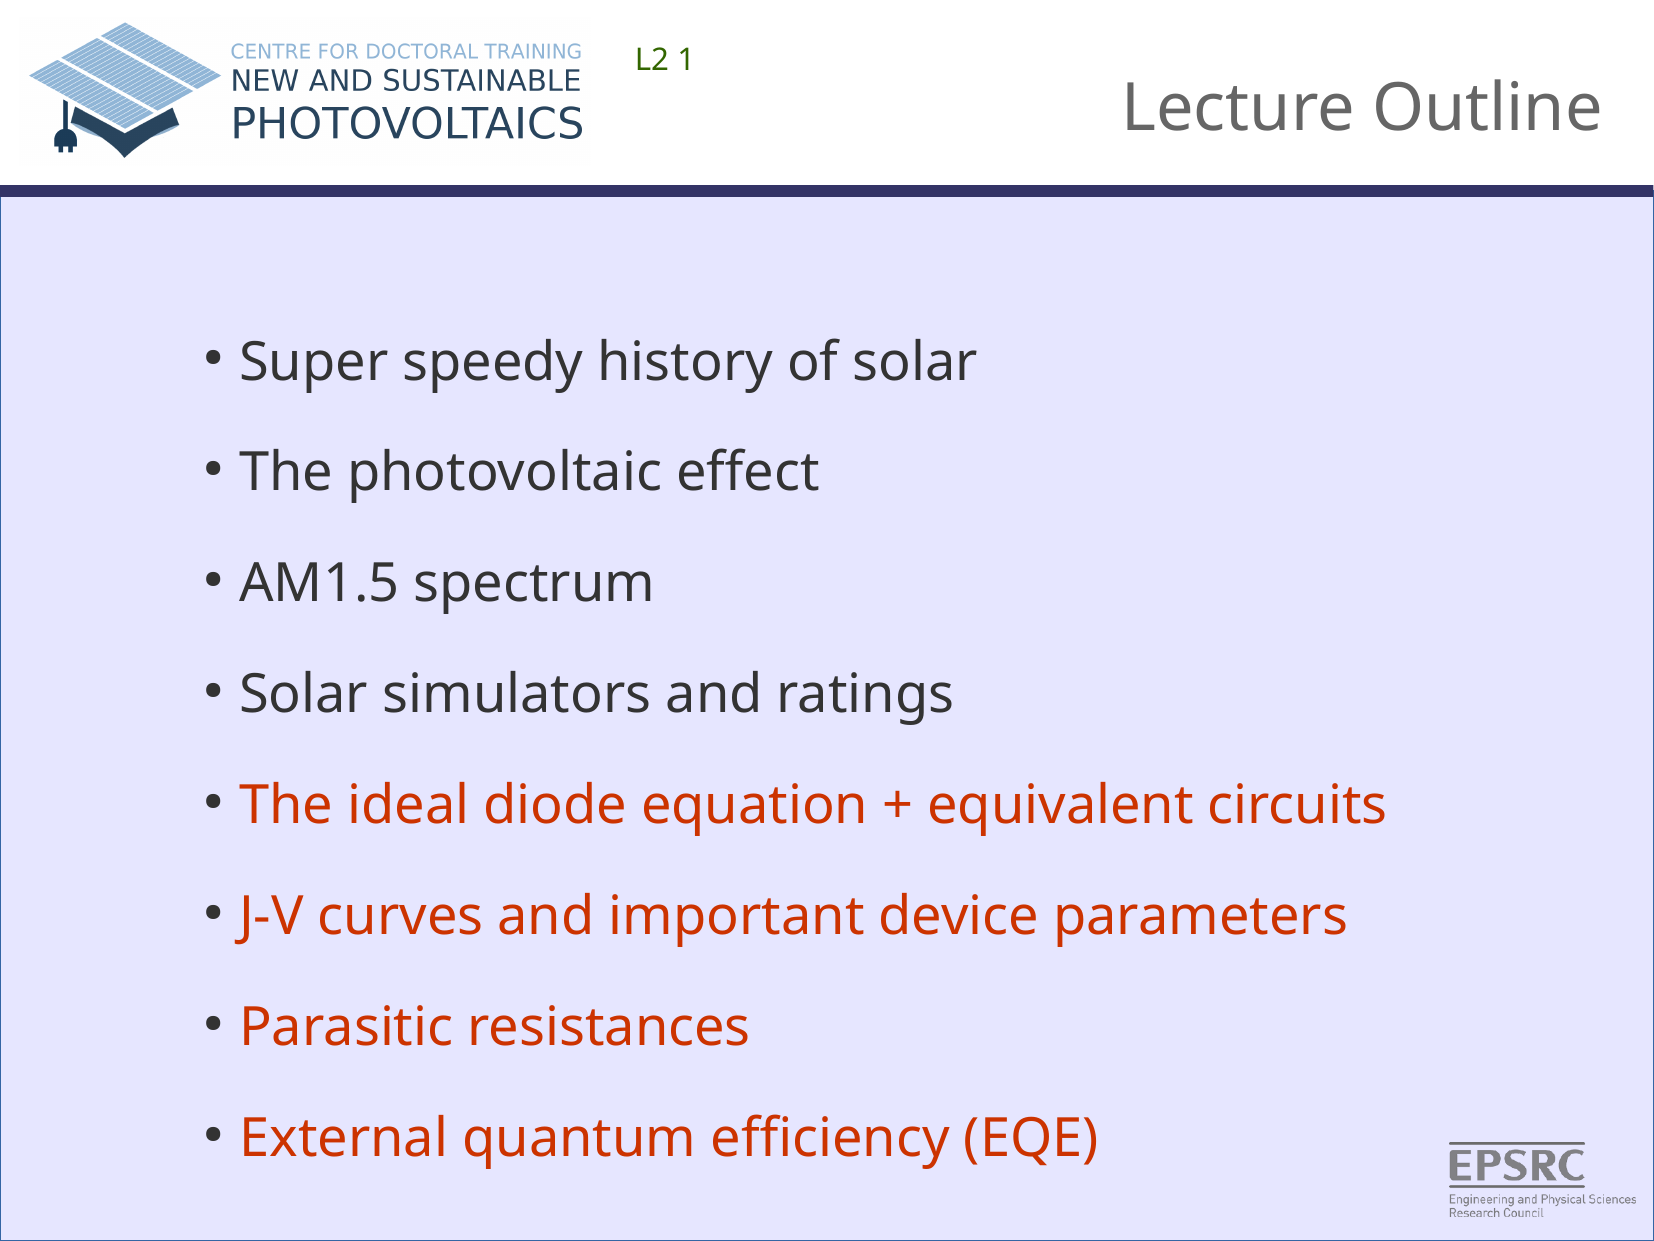

L2 1
Lecture Outline
Super speedy history of solar
The photovoltaic effect
AM1.5 spectrum
Solar simulators and ratings
The ideal diode equation + equivalent circuits
J-V curves and important device parameters
Parasitic resistances
External quantum efficiency (EQE)